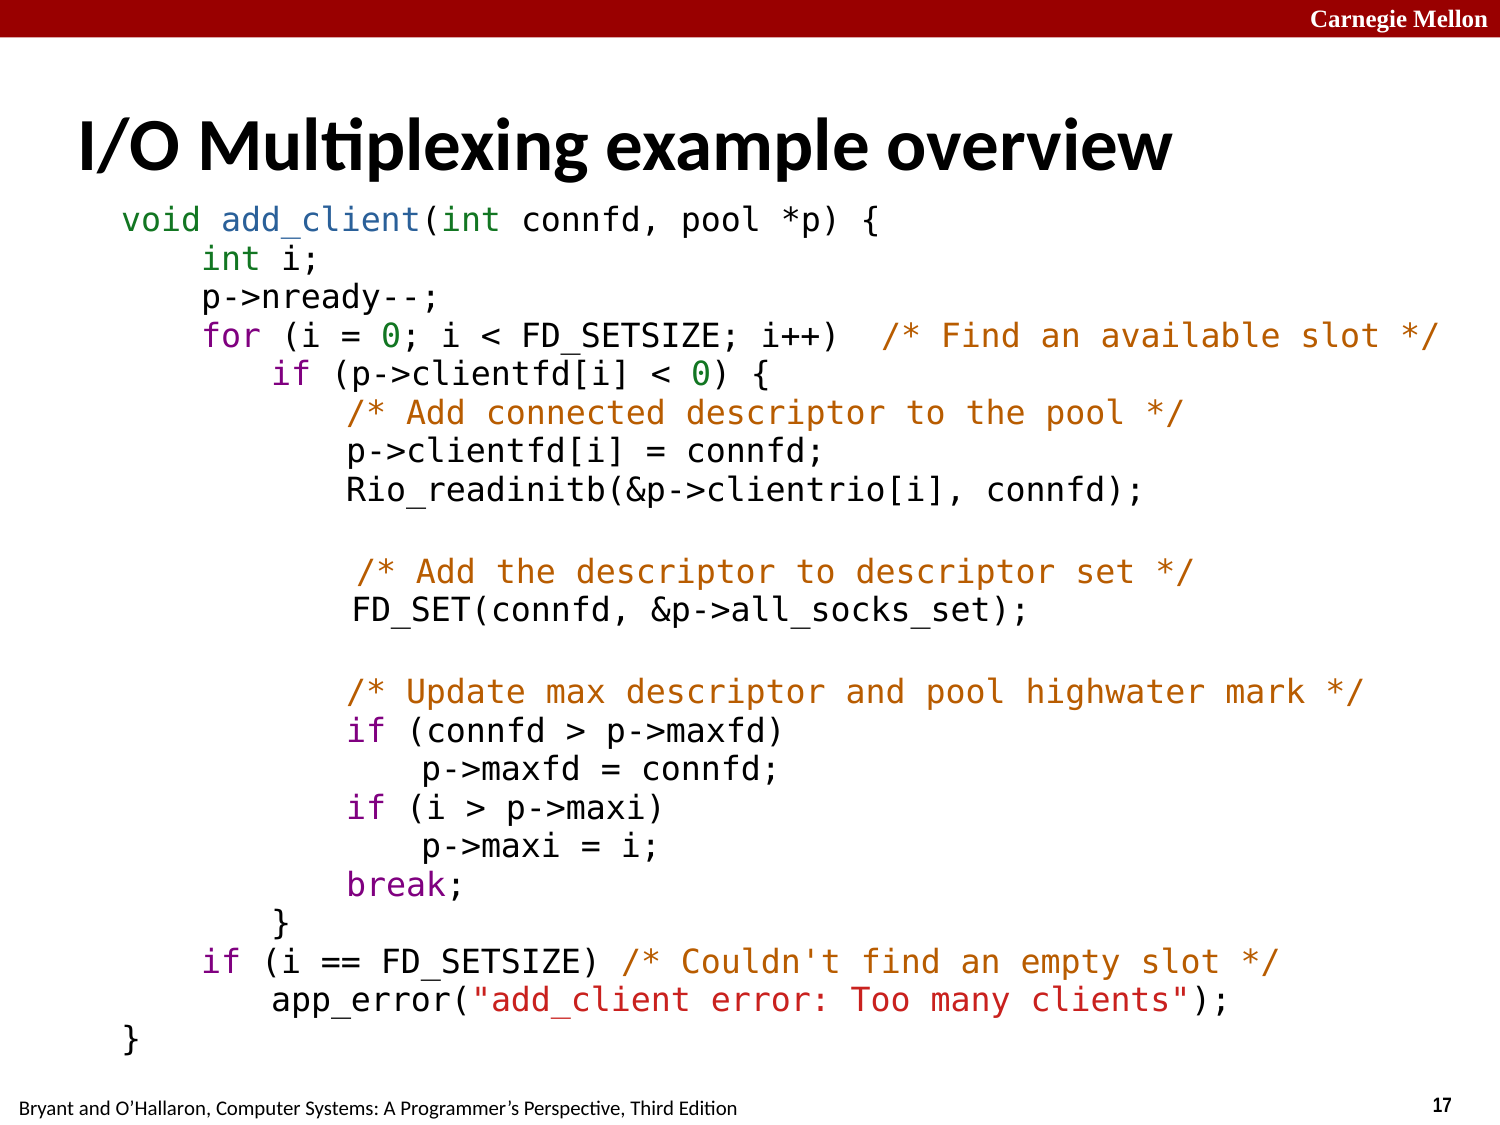

# I/O Multiplexing example overview
void add_client(int connfd, pool *p) {
 int i;
 p->nready--;
 for (i = 0; i < FD_SETSIZE; i++) /* Find an available slot */
 	if (p->clientfd[i] < 0) {
 	/* Add connected descriptor to the pool */
 	p->clientfd[i] = connfd;
 	Rio_readinitb(&p->clientrio[i], connfd);
	 /* Add the descriptor to descriptor set */
 		 FD_SET(connfd, &p->all_socks_set);
 	/* Update max descriptor and pool highwater mark */
 	if (connfd > p->maxfd)
 		p->maxfd = connfd;
 	if (i > p->maxi)
 		p->maxi = i;
 	break;
 	}
 if (i == FD_SETSIZE) /* Couldn't find an empty slot */
 	app_error("add_client error: Too many clients");
}